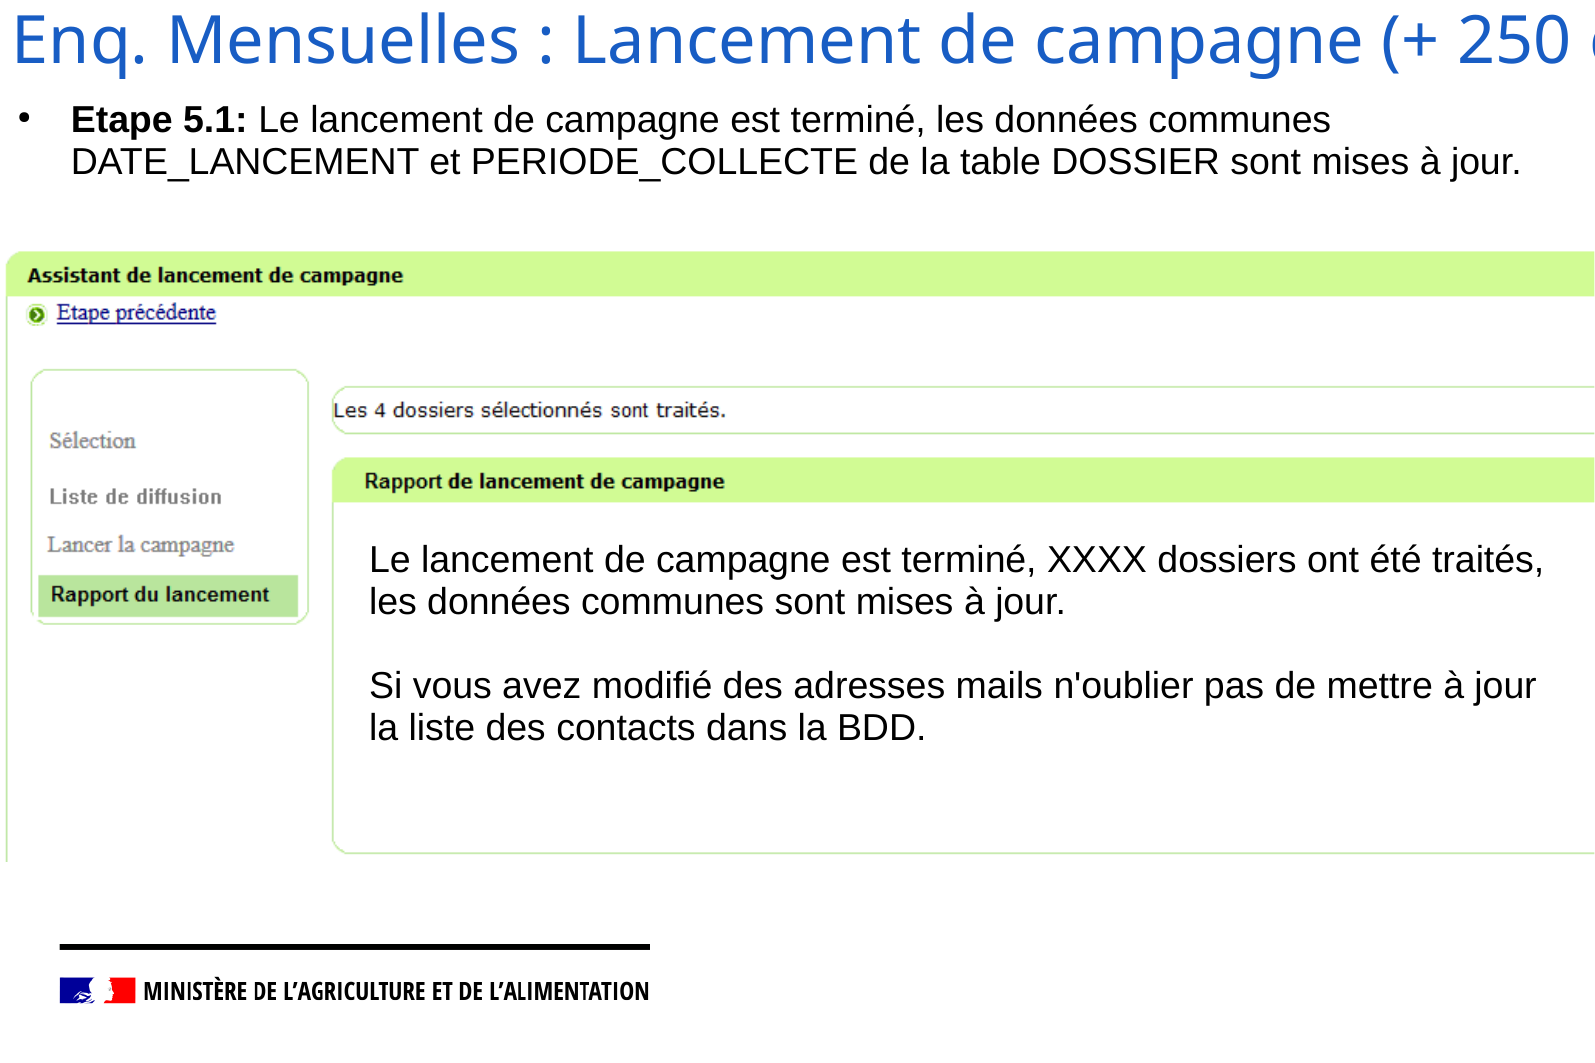

Enq. Mensuelles : Lancement de campagne (+ 250 quest)
# Etape 5.1: Le lancement de campagne est terminé, les données communes DATE_LANCEMENT et PERIODE_COLLECTE de la table DOSSIER sont mises à jour.
Le lancement de campagne est terminé, XXXX dossiers ont été traités, les données communes sont mises à jour.
Si vous avez modifié des adresses mails n'oublier pas de mettre à jour la liste des contacts dans la BDD.